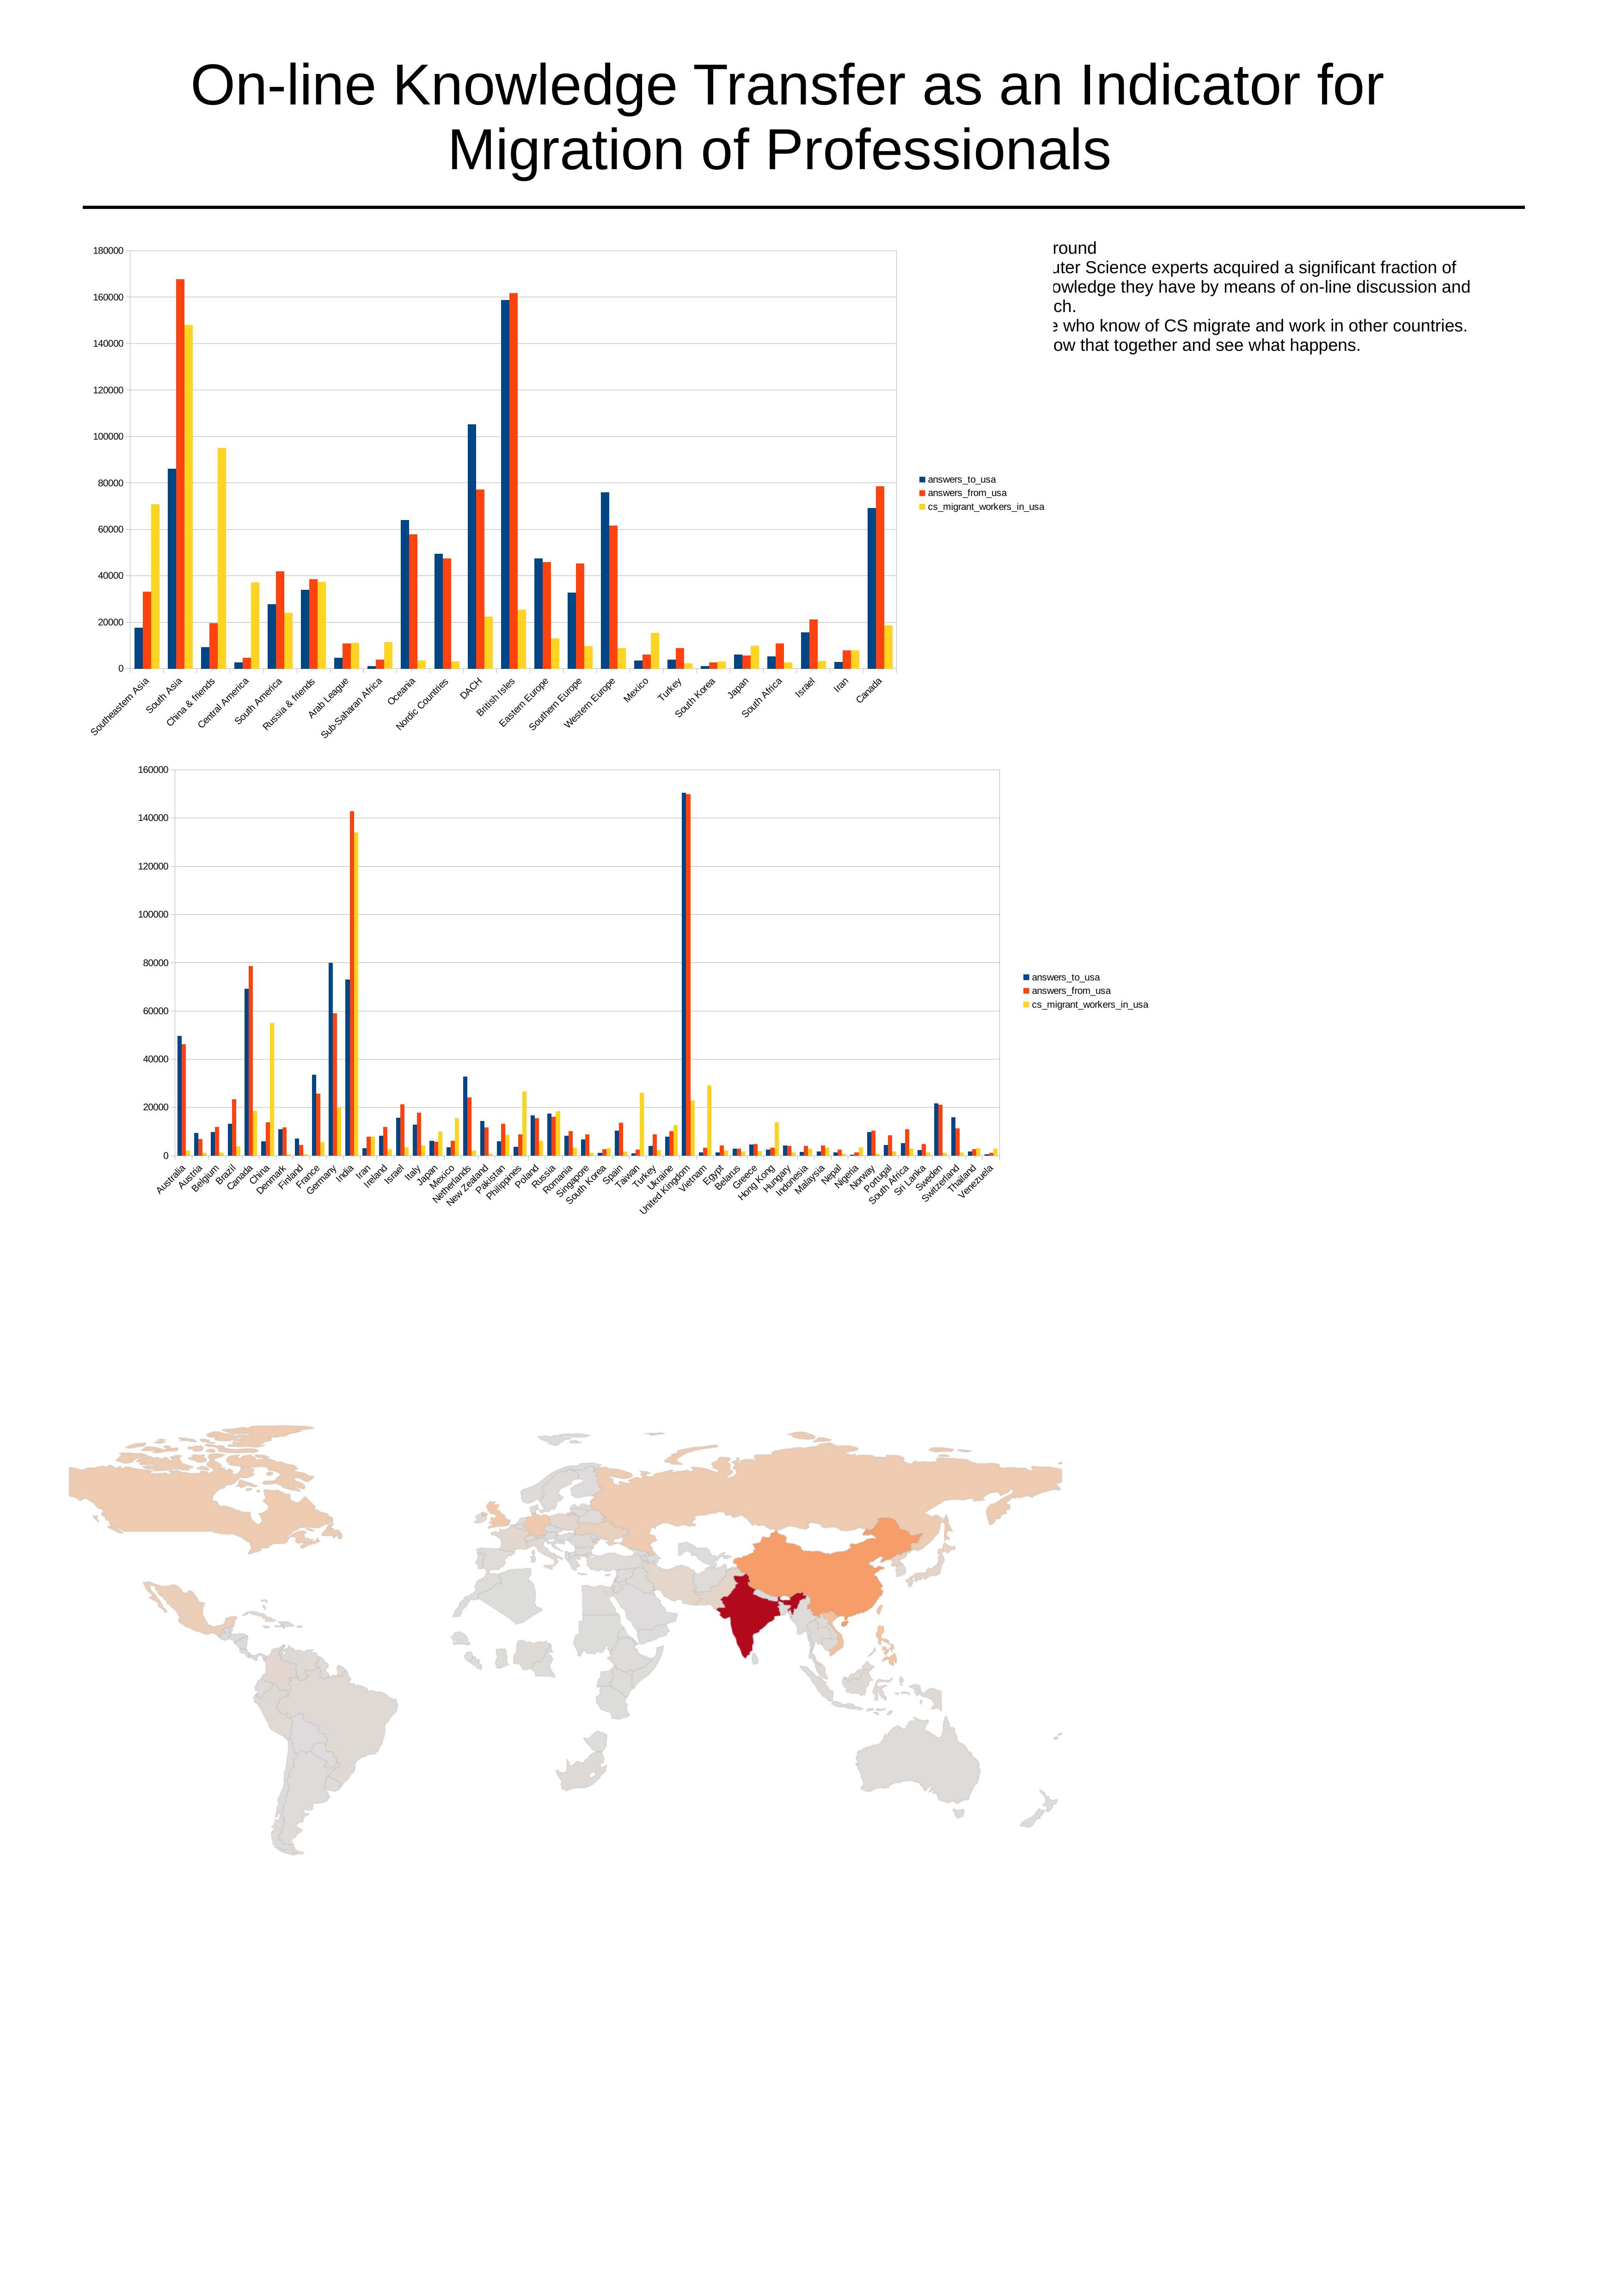

# Is On-line Knowledge Transfer a Key Indicator for Migration of Professionals? On-line Knowledge Transfer as an Indicator for Migration of Professionals
### Chart
| Category | answers_to_usa | answers_from_usa | cs_migrant_workers_in_usa |
|---|---|---|---|
| Southeastern Asia | 17592.0 | 33205.0 | 70820.0 |
| South Asia | 86166.0 | 167659.0 | 148063.0 |
| China & friends | 9261.0 | 19646.0 | 95204.0 |
| Central America | 2772.0 | 4825.0 | 37132.0 |
| South America | 27766.0 | 41874.0 | 24010.0 |
| Russia & friends | 34069.0 | 38508.0 | 37468.0 |
| Arab League | 4775.0 | 10963.0 | 11119.0 |
| Sub-Saharan Africa | 1232.0 | 3851.0 | 11523.0 |
| Oceania | 64063.0 | 57900.0 | 3492.0 |
| Nordic Countries | 49426.0 | 47590.0 | 3218.0 |
| DACH | 105222.0 | 77252.0 | 22519.0 |
| British Isles | 158898.0 | 161867.0 | 25461.0 |
| Eastern Europe | 47607.0 | 45912.0 | 13001.0 |
| Southern Europe | 32815.0 | 45314.0 | 9793.0 |
| Western Europe | 75993.0 | 61690.0 | 8862.0 |
| Mexico | 3490.0 | 6144.0 | 15444.0 |
| Turkey | 3981.0 | 8876.0 | 2389.0 |
| South Korea | 1245.0 | 2760.0 | 3149.0 |
| Japan | 6066.0 | 5813.0 | 9967.0 |
| South Africa | 5265.0 | 10940.0 | 2824.0 |
| Israel | 15730.0 | 21306.0 | 3409.0 |
| Iran | 3013.0 | 7960.0 | 7919.0 |
| Canada | 69229.0 | 78623.0 | 18621.0 |Background
Computer Science experts acquired a significant fraction of the knowledge they have by means of on-line discussion and research.
People who know of CS migrate and work in other countries. We show that together and see what happens.
### Chart
| Category | answers_to_usa | answers_from_usa | cs_migrant_workers_in_usa |
|---|---|---|---|
| Australia | 49649.0 | 46190.0 | 2156.0 |
| Austria | 9362.0 | 6849.0 | 1163.0 |
| Belgium | 9700.0 | 11814.0 | 1206.0 |
| Brazil | 13155.0 | 23482.0 | 3891.0 |
| Canada | 69229.0 | 78623.0 | 18621.0 |
| China | 5869.0 | 13811.0 | 55109.0 |
| Denmark | 10879.0 | 11753.0 | 603.0 |
| Finland | 7025.0 | 4481.0 | 622.0 |
| France | 33551.0 | 25762.0 | 5529.0 |
| Germany | 79905.0 | 59111.0 | 20065.0 |
| India | 73133.0 | 142933.0 | 134052.0 |
| Iran | 3013.0 | 7960.0 | 7919.0 |
| Ireland | 8355.0 | 12001.0 | 2722.0 |
| Israel | 15730.0 | 21306.0 | 3409.0 |
| Italy | 12935.0 | 17843.0 | 4252.0 |
| Japan | 6066.0 | 5813.0 | 9967.0 |
| Mexico | 3490.0 | 6144.0 | 15444.0 |
| Netherlands | 32742.0 | 24114.0 | 2127.0 |
| New Zealand | 14374.0 | 11625.0 | 812.0 |
| Pakistan | 5884.0 | 13181.0 | 8600.0 |
| Philippines | 3682.0 | 8800.0 | 26601.0 |
| Poland | 16647.0 | 15561.0 | 6126.0 |
| Russia | 17422.0 | 16164.0 | 18320.0 |
| Romania | 8255.0 | 10096.0 | 3368.0 |
| Singapore | 6781.0 | 8873.0 | 1157.0 |
| South Korea | 1245.0 | 2760.0 | 3149.0 |
| Spain | 10427.0 | 13533.0 | 1750.0 |
| Taiwan | 937.0 | 2557.0 | 26185.0 |
| Turkey | 3981.0 | 8876.0 | 2389.0 |
| Ukraine | 7967.0 | 10114.0 | 12584.0 |
| United Kingdom | 150543.0 | 149866.0 | 22739.0 |
| Vietnam | 1444.0 | 3291.0 | 29123.0 |
| Egypt | 1427.0 | 4208.0 | 2096.0 |
| Belarus | 2965.0 | 2815.0 | 1686.0 |
| Greece | 4701.0 | 4746.0 | 1961.0 |
| Hong Kong | 2455.0 | 3278.0 | 13910.0 |
| Hungary | 4135.0 | 4001.0 | 1330.0 |
| Indonesia | 1520.0 | 4106.0 | 2962.0 |
| Malaysia | 1684.0 | 4213.0 | 3276.0 |
| Nepal | 1417.0 | 2421.0 | 725.0 |
| Nigeria | 457.0 | 1348.0 | 3541.0 |
| Norway | 9802.0 | 10279.0 | 751.0 |
| Portugal | 4331.0 | 8512.0 | 1647.0 |
| South Africa | 5265.0 | 10940.0 | 2824.0 |
| Sri Lanka | 2373.0 | 4838.0 | 1323.0 |
| Sweden | 21720.0 | 21077.0 | 1242.0 |
| Switzerland | 15955.0 | 11292.0 | 1291.0 |
| Thailand | 1788.0 | 2720.0 | 3039.0 |
| Venezuela | 622.0 | 1196.0 | 2812.0 |